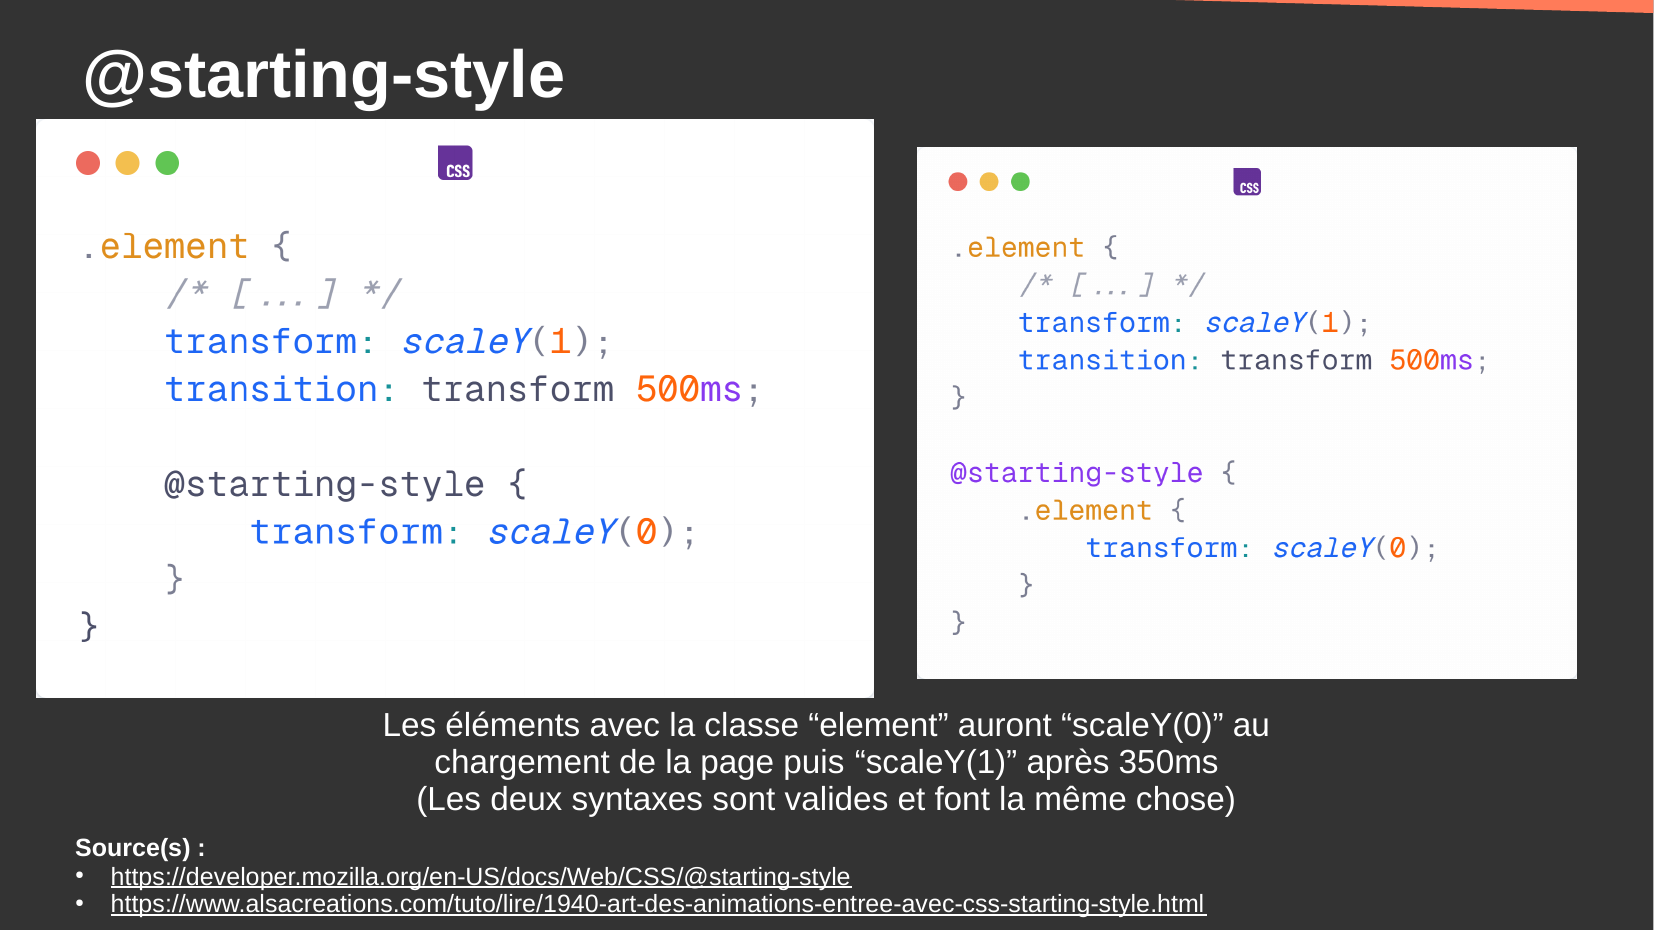

# @starting-style
Les éléments avec la classe “element” auront “scaleY(0)” au chargement de la page puis “scaleY(1)” après 350ms
(Les deux syntaxes sont valides et font la même chose)
Source(s) :
https://developer.mozilla.org/en-US/docs/Web/CSS/@starting-style
https://www.alsacreations.com/tuto/lire/1940-art-des-animations-entree-avec-css-starting-style.html